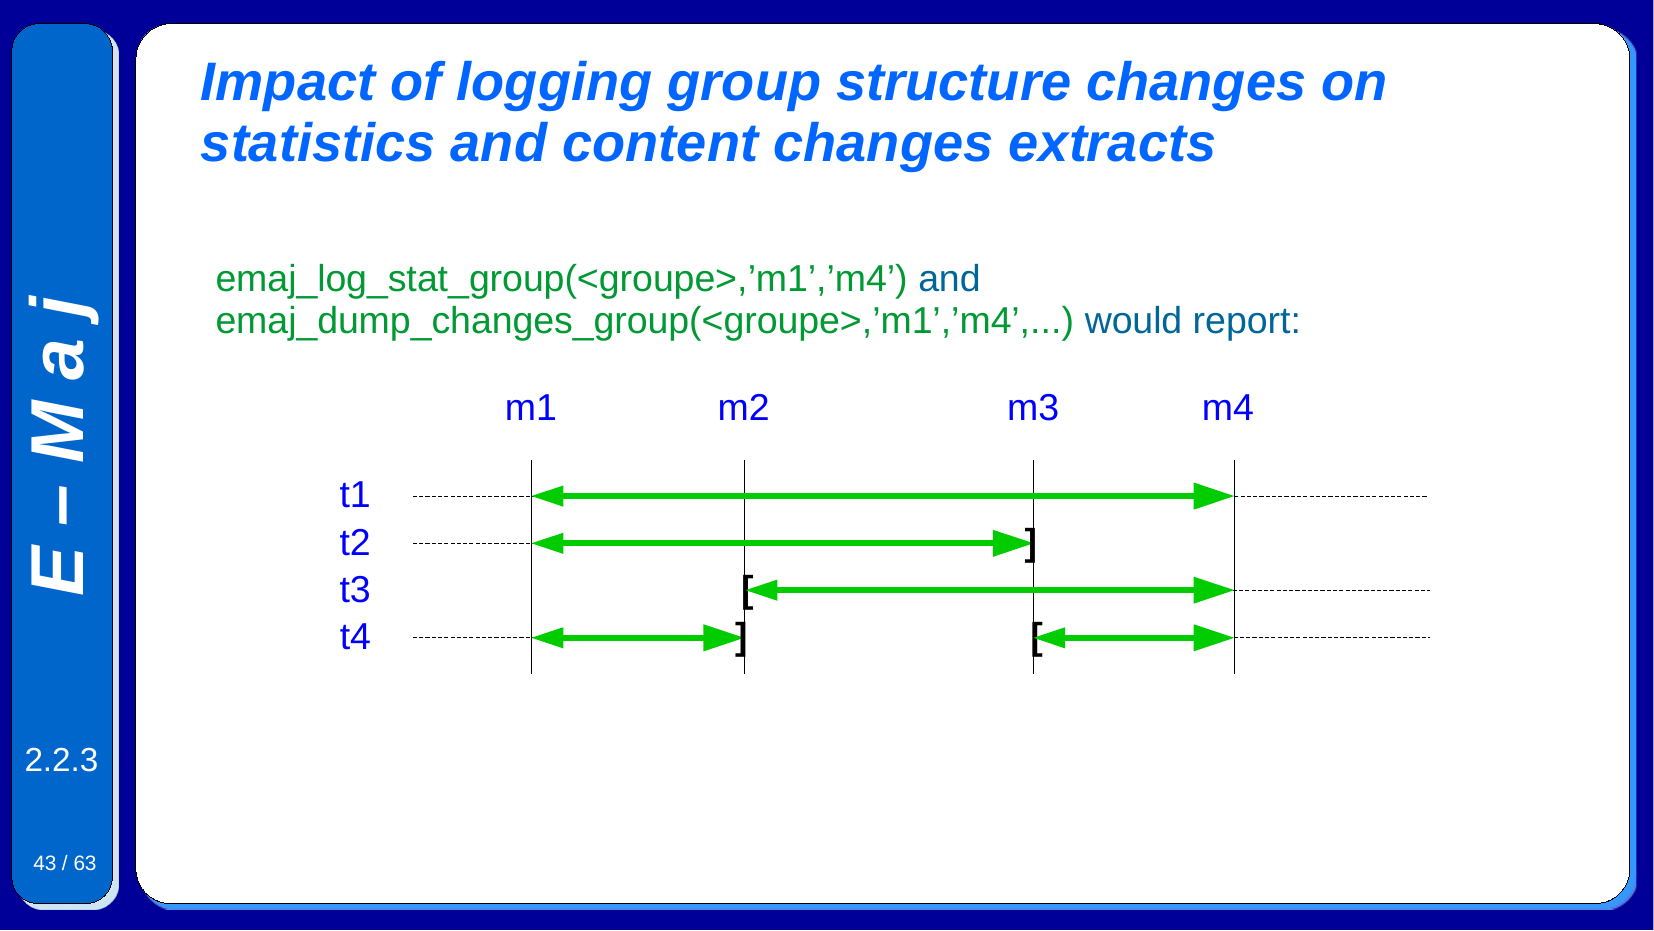

# Impact of logging group structure changes on statistics and content changes extracts
emaj_log_stat_group(<groupe>,’m1’,’m4’) and
emaj_dump_changes_group(<groupe>,’m1’,’m4’,...) would report:
m1
m2
m3
m4
t1
t2
]
t3
[
t4
]
[